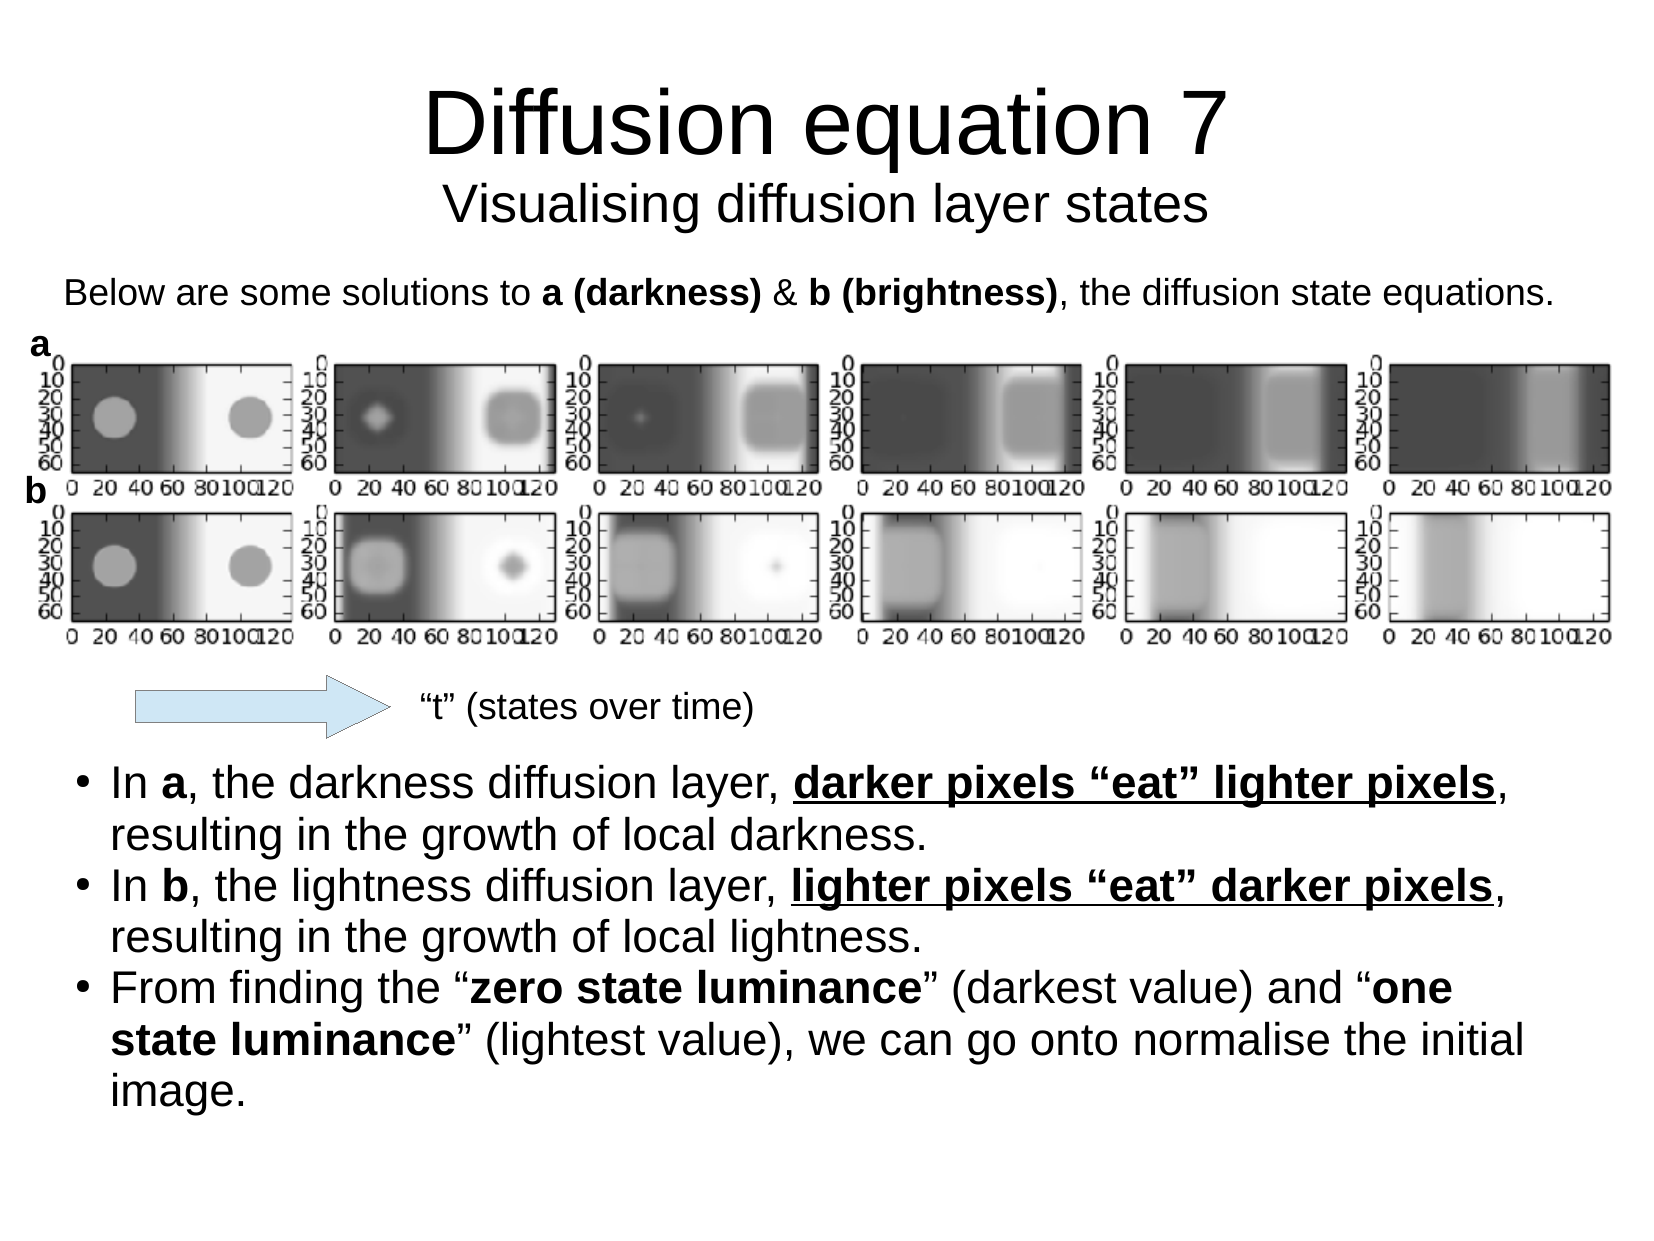

# Diffusion equation 7 Visualising diffusion layer states
Below are some solutions to a (darkness) & b (brightness), the diffusion state equations.
a
b
“t” (states over time)
In a, the darkness diffusion layer, darker pixels “eat” lighter pixels, resulting in the growth of local darkness.
In b, the lightness diffusion layer, lighter pixels “eat” darker pixels, resulting in the growth of local lightness.
From finding the “zero state luminance” (darkest value) and “one state luminance” (lightest value), we can go onto normalise the initial image.